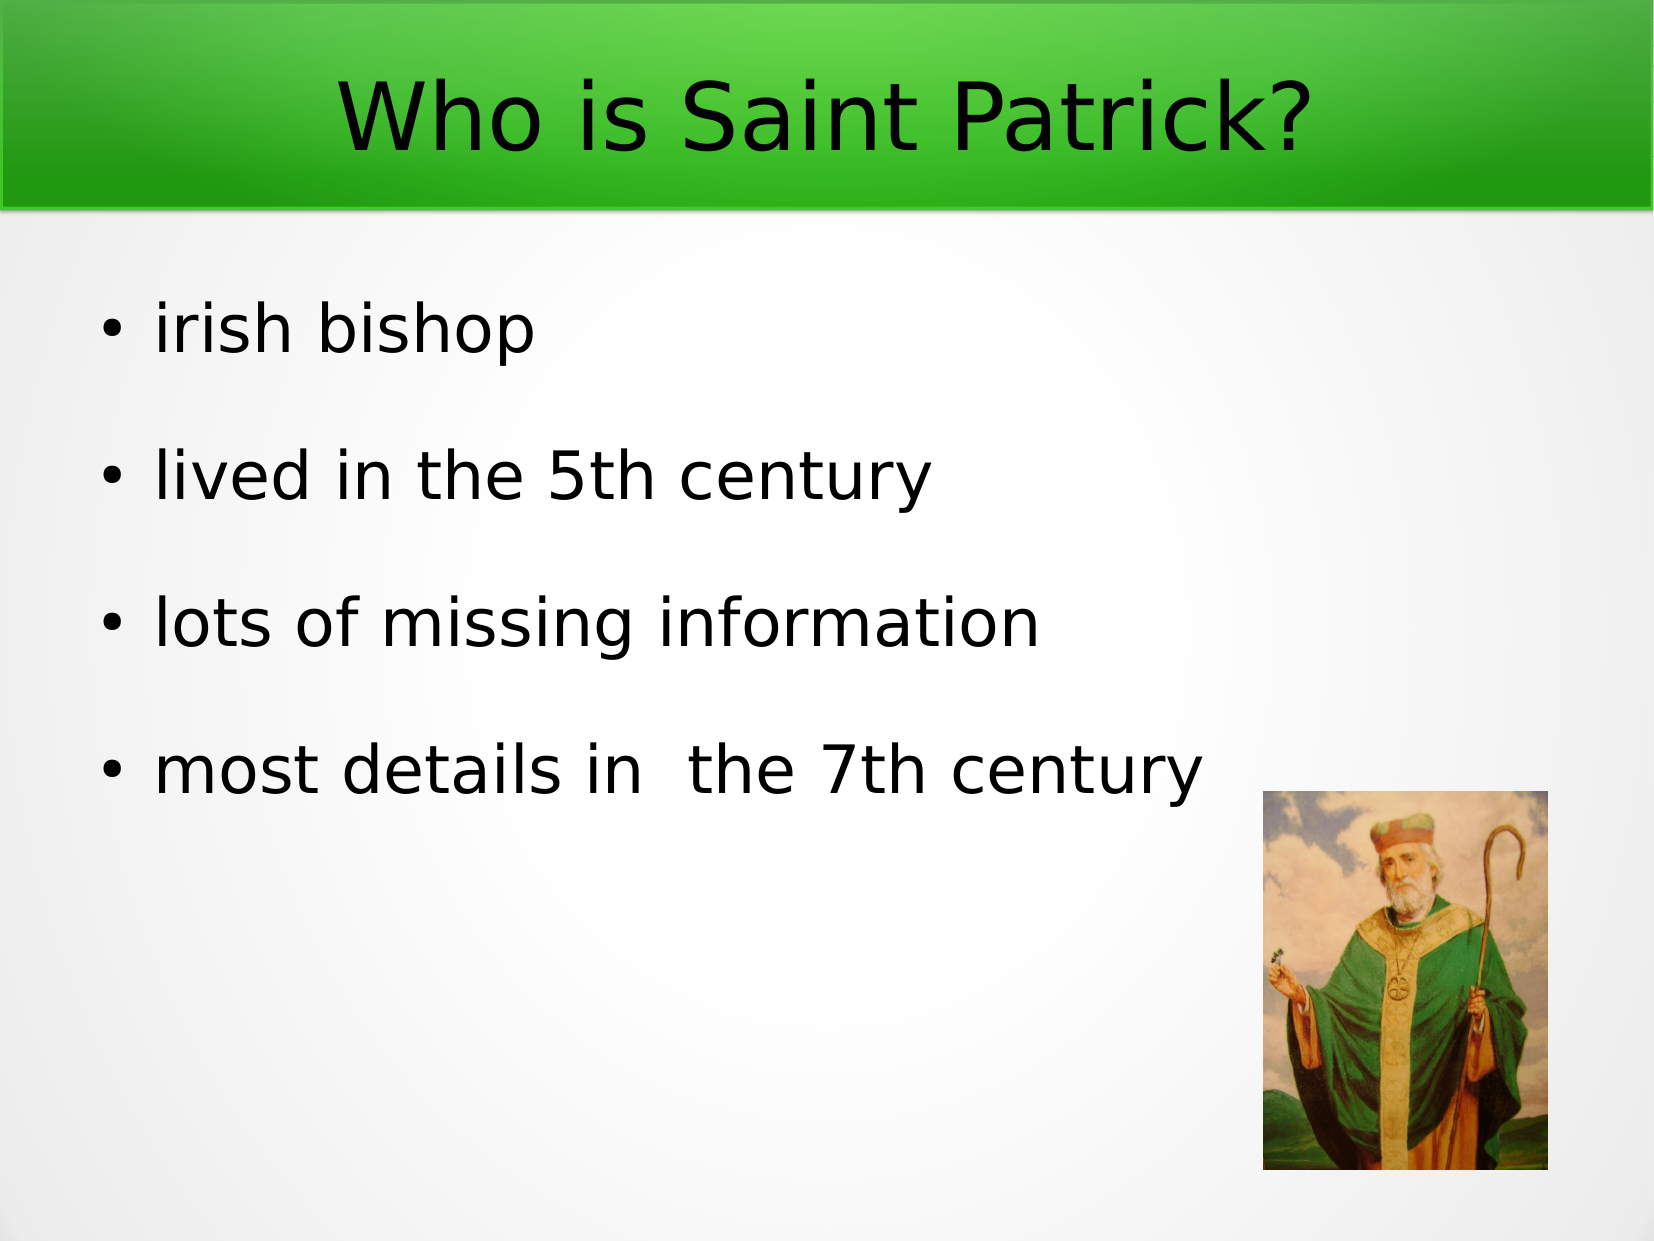

# Who is Saint Patrick?
irish bishop
lived in the 5th century
lots of missing information
most details in the 7th century